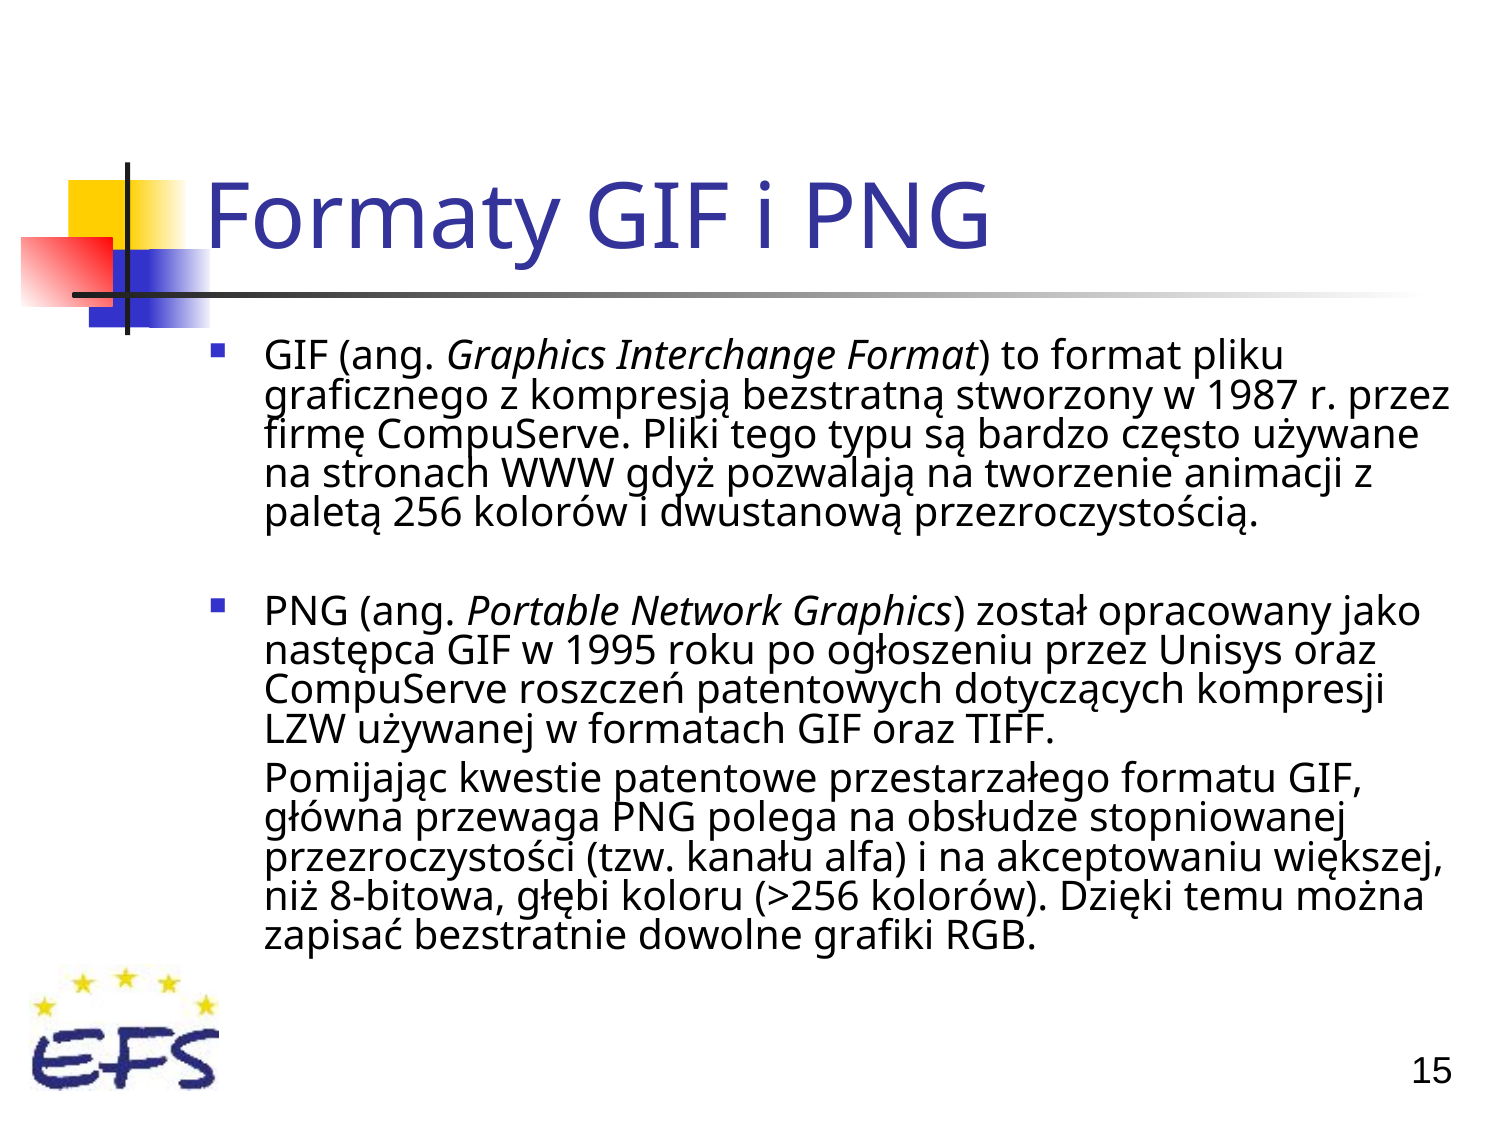

# Formaty GIF i PNG
GIF (ang. Graphics Interchange Format) to format pliku graficznego z kompresją bezstratną stworzony w 1987 r. przez firmę CompuServe. Pliki tego typu są bardzo często używane na stronach WWW gdyż pozwalają na tworzenie animacji z paletą 256 kolorów i dwustanową przezroczystością.
PNG (ang. Portable Network Graphics) został opracowany jako następca GIF w 1995 roku po ogłoszeniu przez Unisys oraz CompuServe roszczeń patentowych dotyczących kompresji LZW używanej w formatach GIF oraz TIFF.
	Pomijając kwestie patentowe przestarzałego formatu GIF, główna przewaga PNG polega na obsłudze stopniowanej przezroczystości (tzw. kanału alfa) i na akceptowaniu większej, niż 8-bitowa, głębi koloru (>256 kolorów). Dzięki temu można zapisać bezstratnie dowolne grafiki RGB.
15